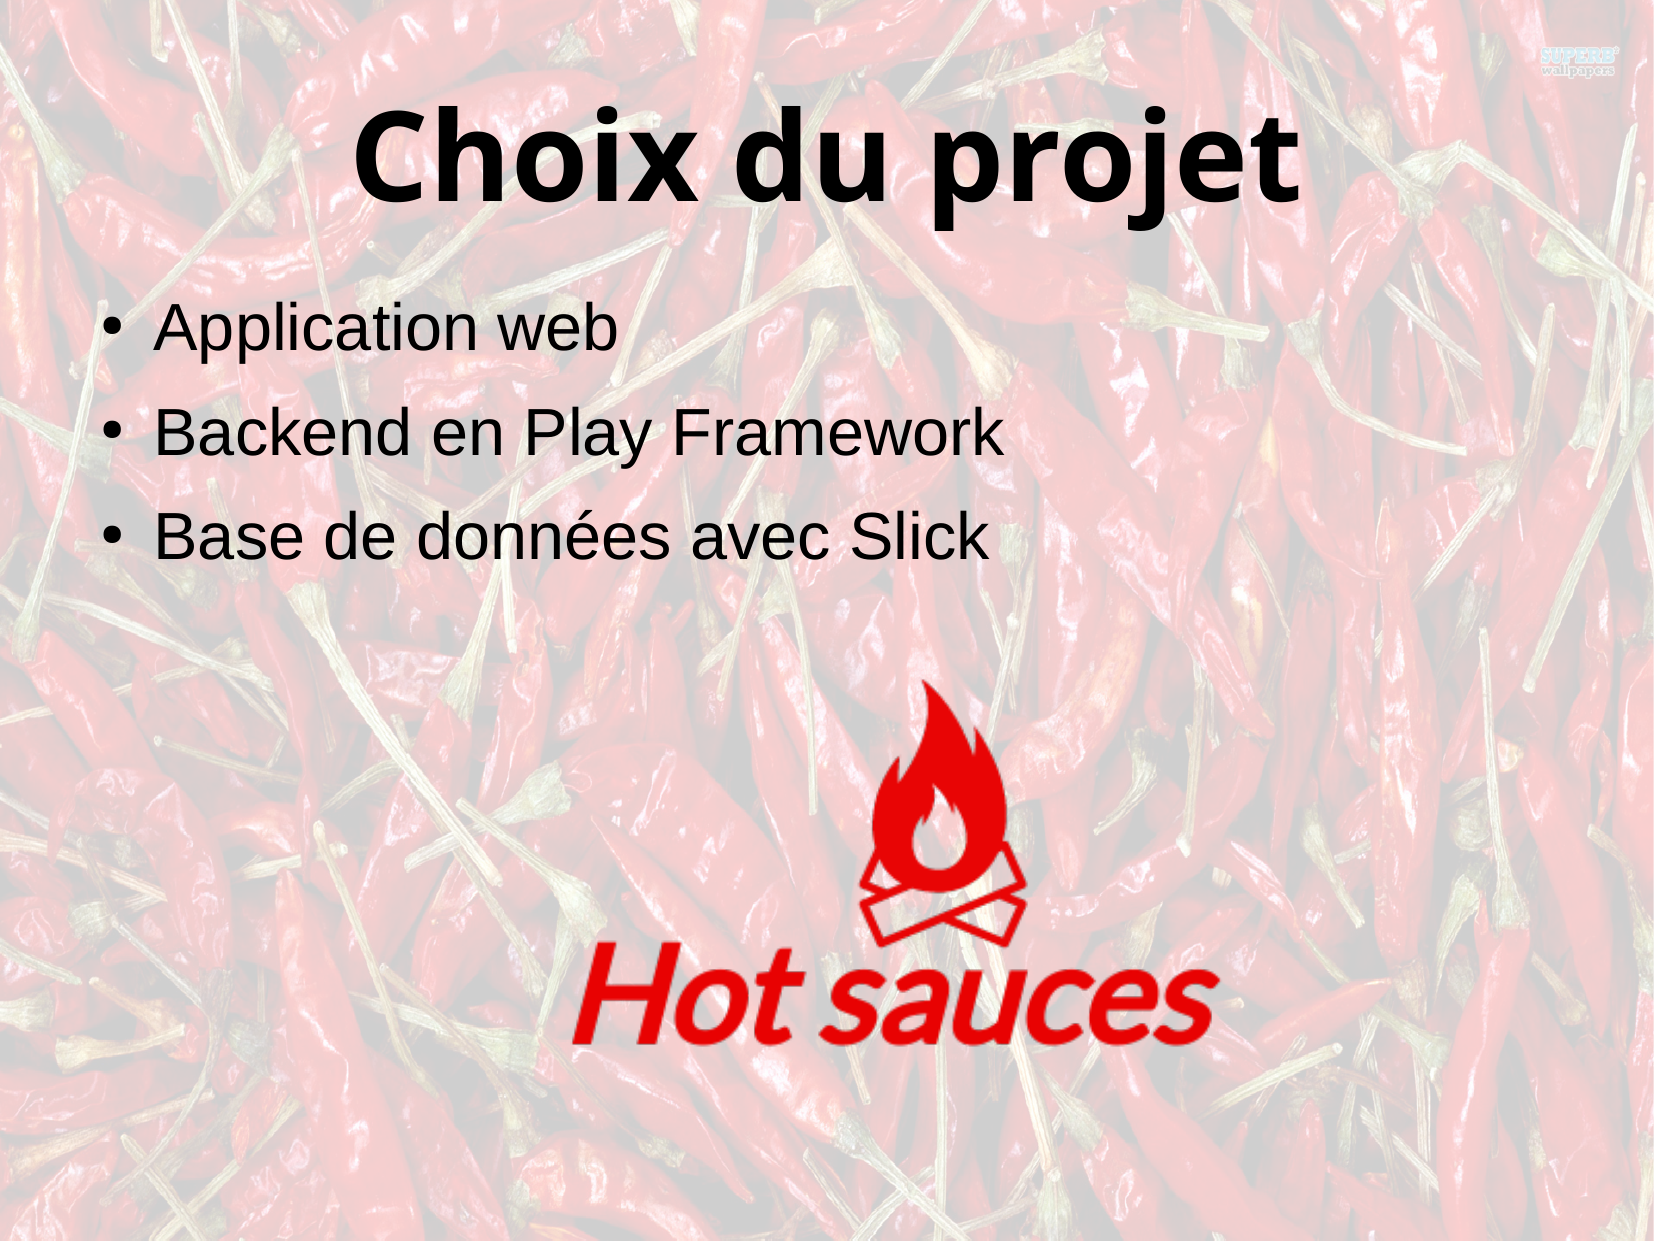

# Choix du projet
Application web
Backend en Play Framework
Base de données avec Slick